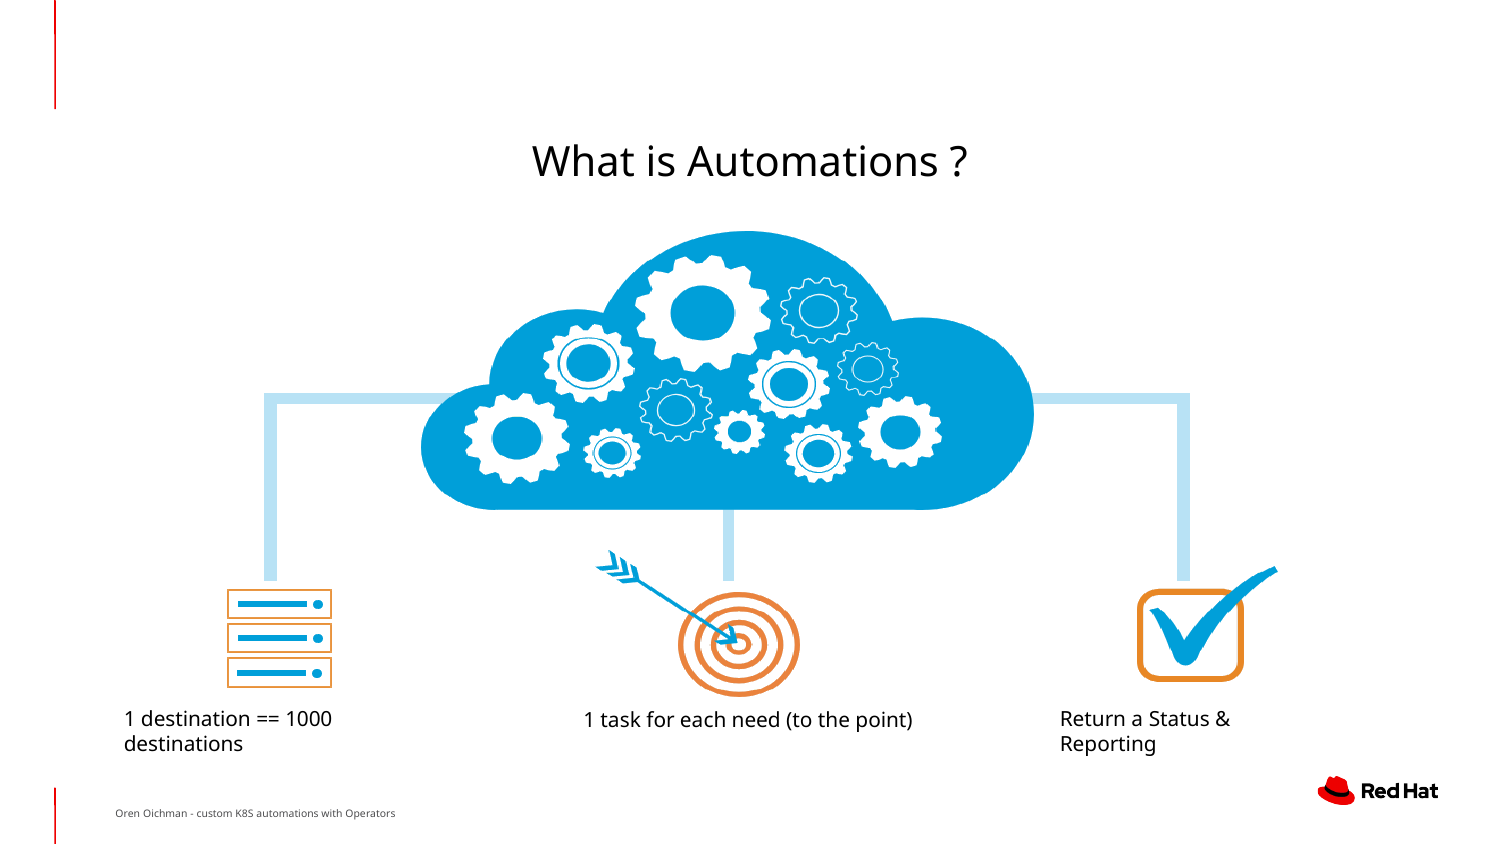

# What is Automations ?
1 destination == 1000 destinations
Return a Status & Reporting
1 task for each need (to the point)
Oren Oichman - custom K8S automations with Operators